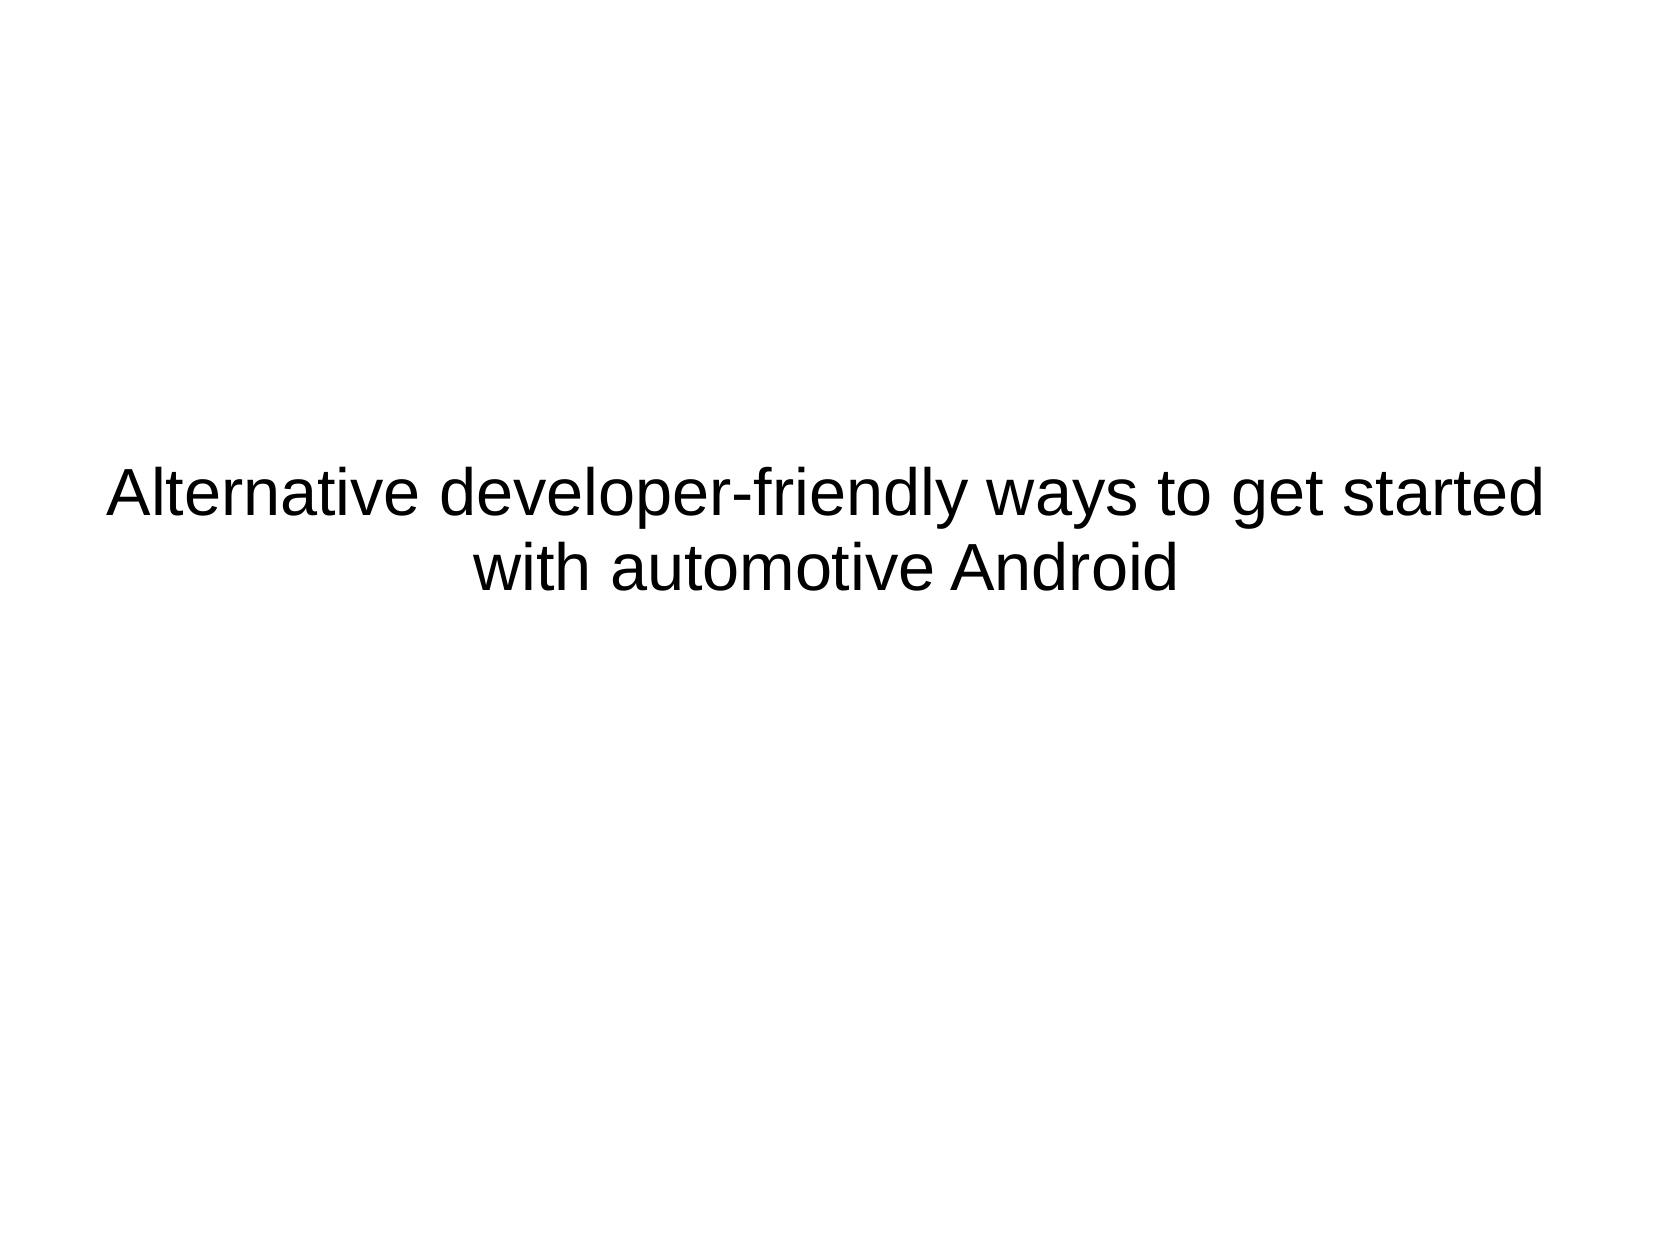

# Alternative developer-friendly ways to get started with automotive Android